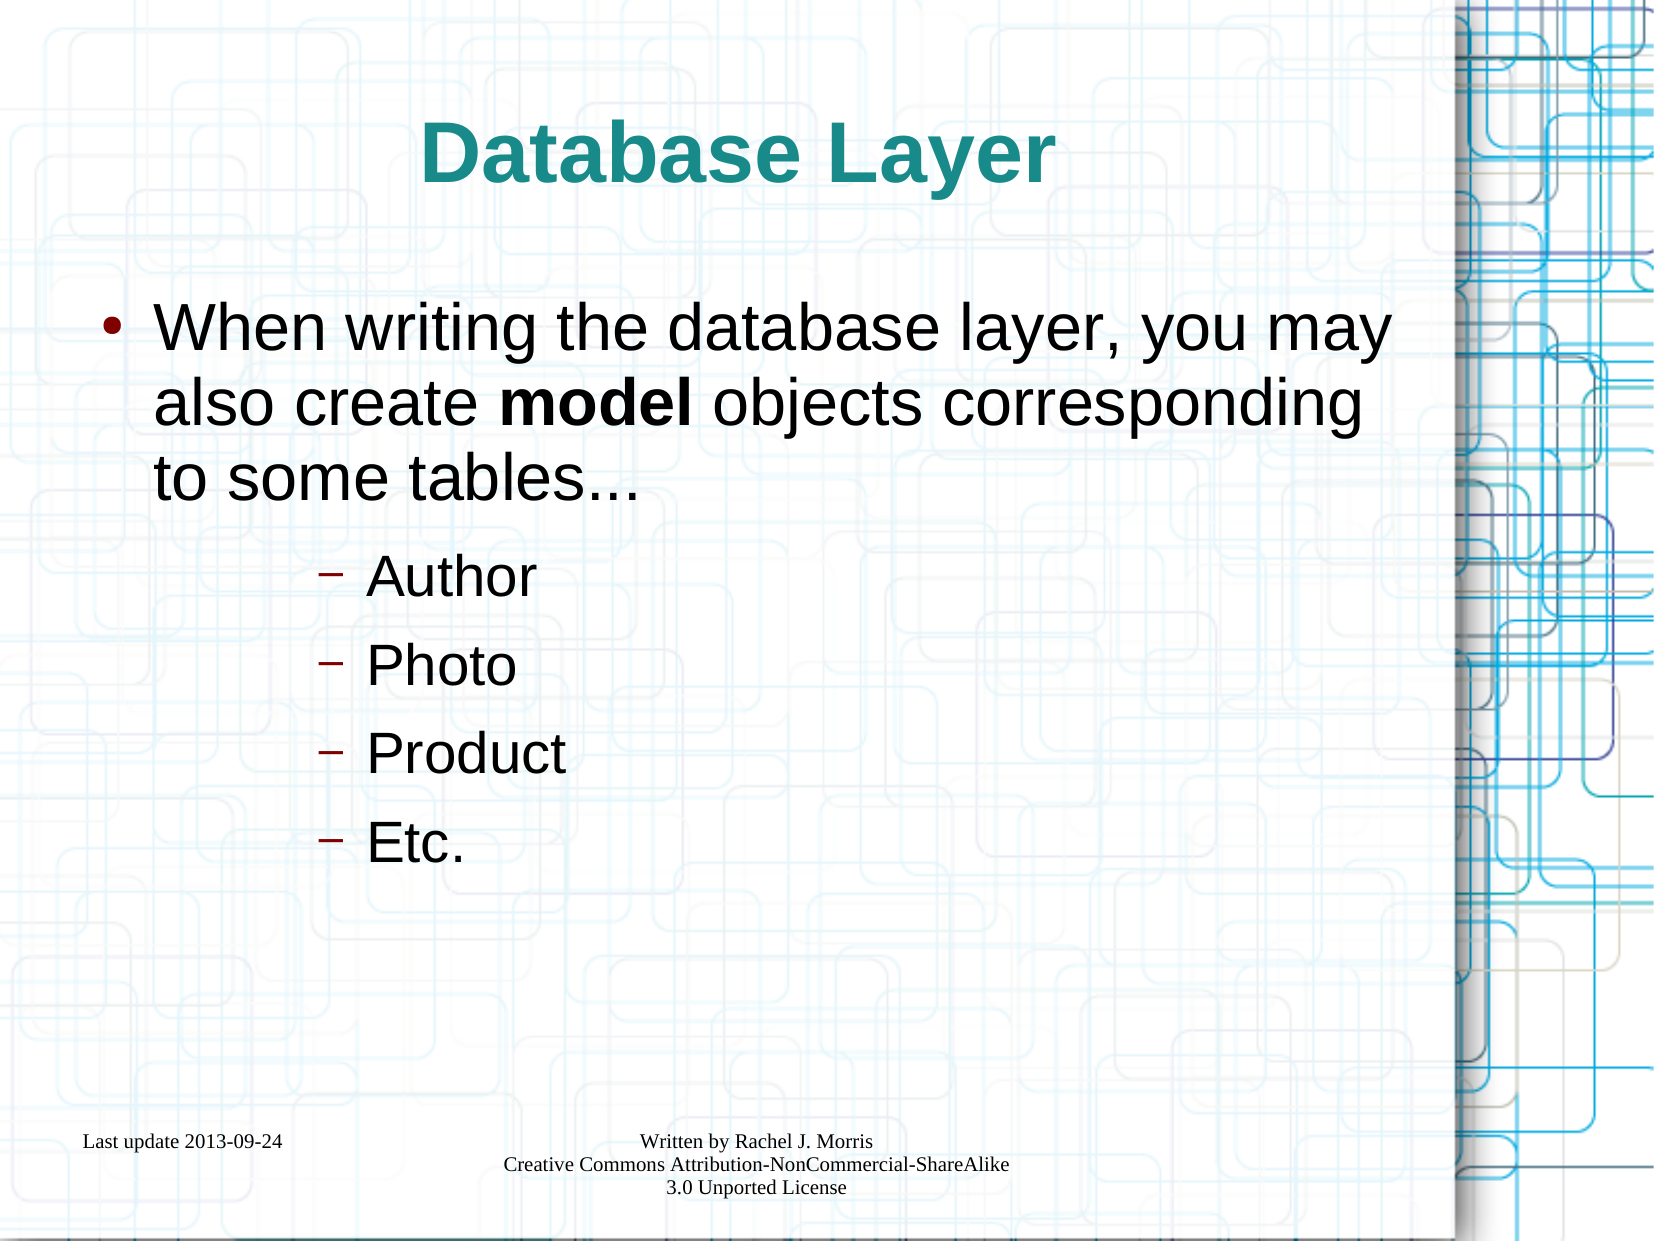

# Database Layer
When writing the database layer, you may also create model objects corresponding to some tables...
Author
Photo
Product
Etc.